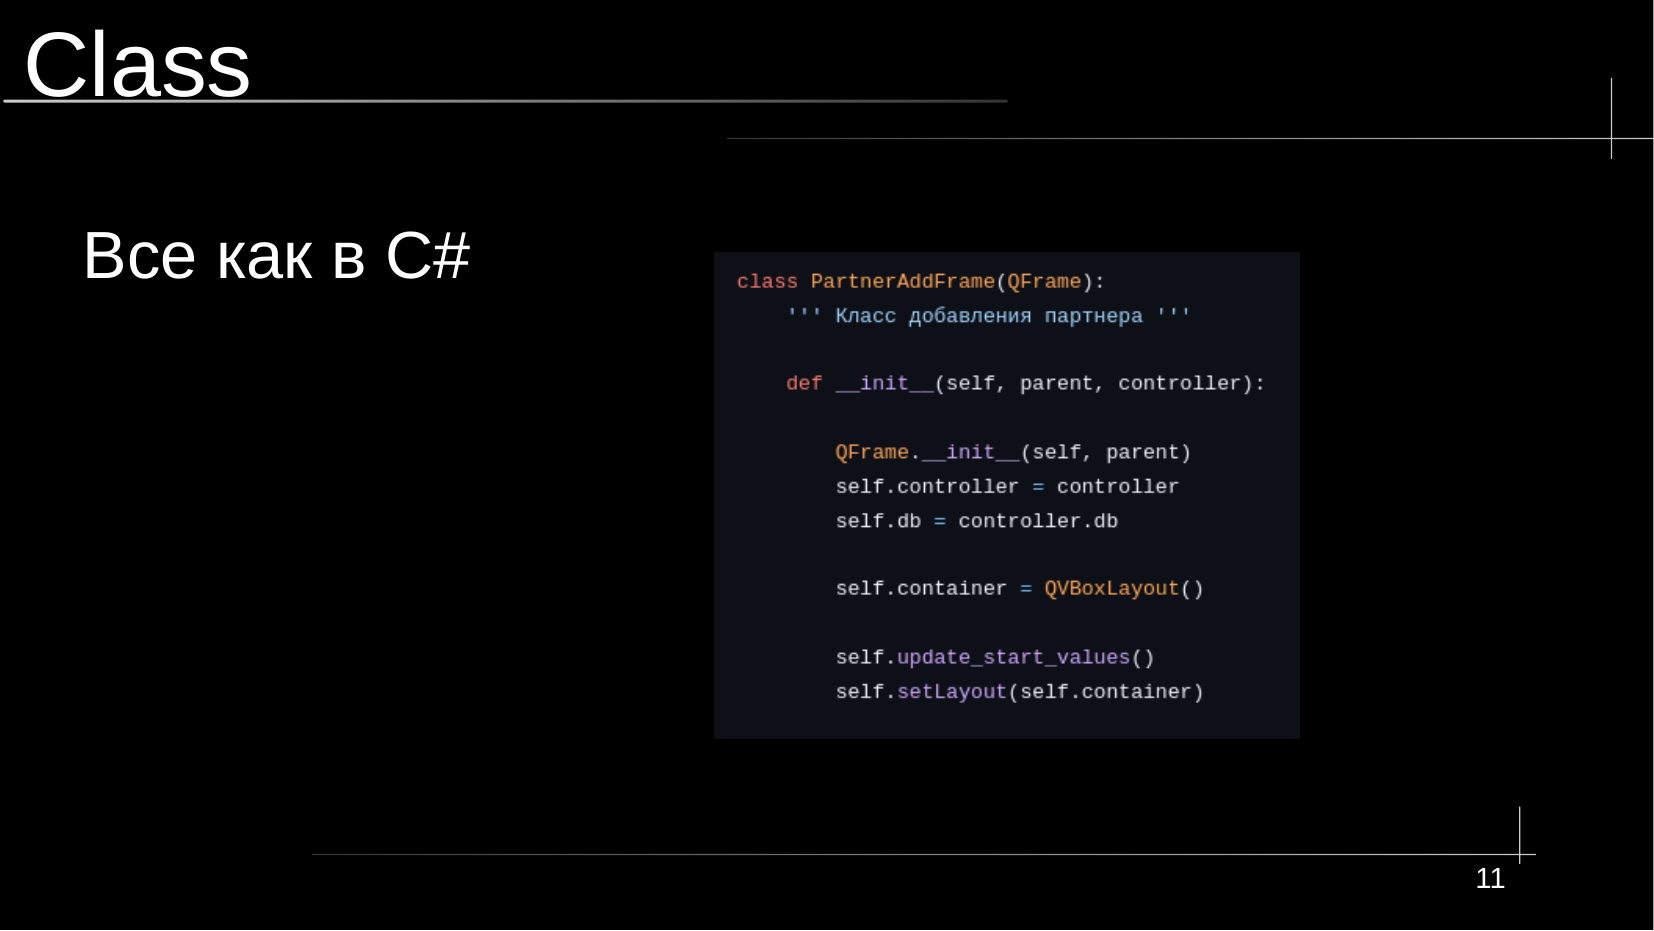

# Class
Все как в C#
11